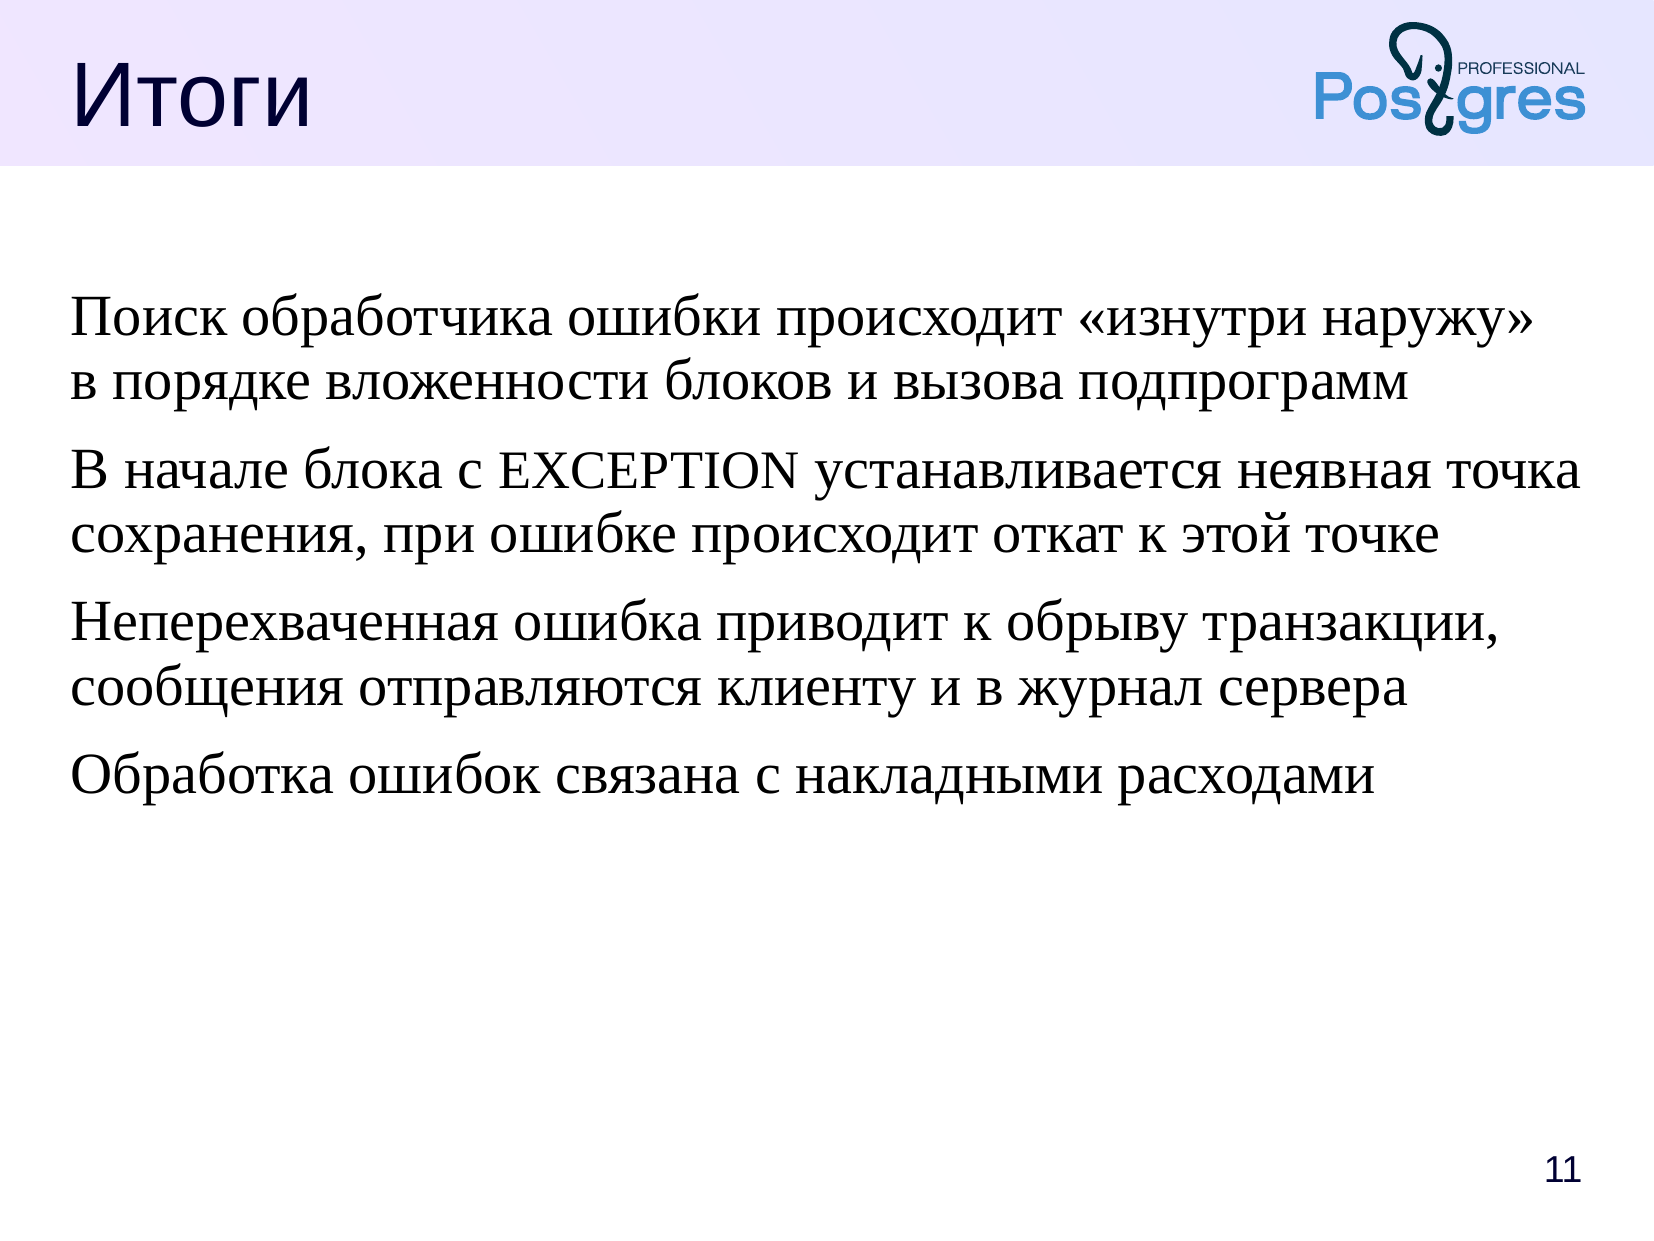

# Итоги
Поиск обработчика ошибки происходит «изнутри наружу»
в порядке вложенности блоков и вызова подпрограмм
В начале блока с EXCEPTION устанавливается неявная точка сохранения, при ошибке происходит откат к этой точке
Неперехваченная ошибка приводит к обрыву транзакции, сообщения отправляются клиенту и в журнал сервера
Обработка ошибок связана с накладными расходами